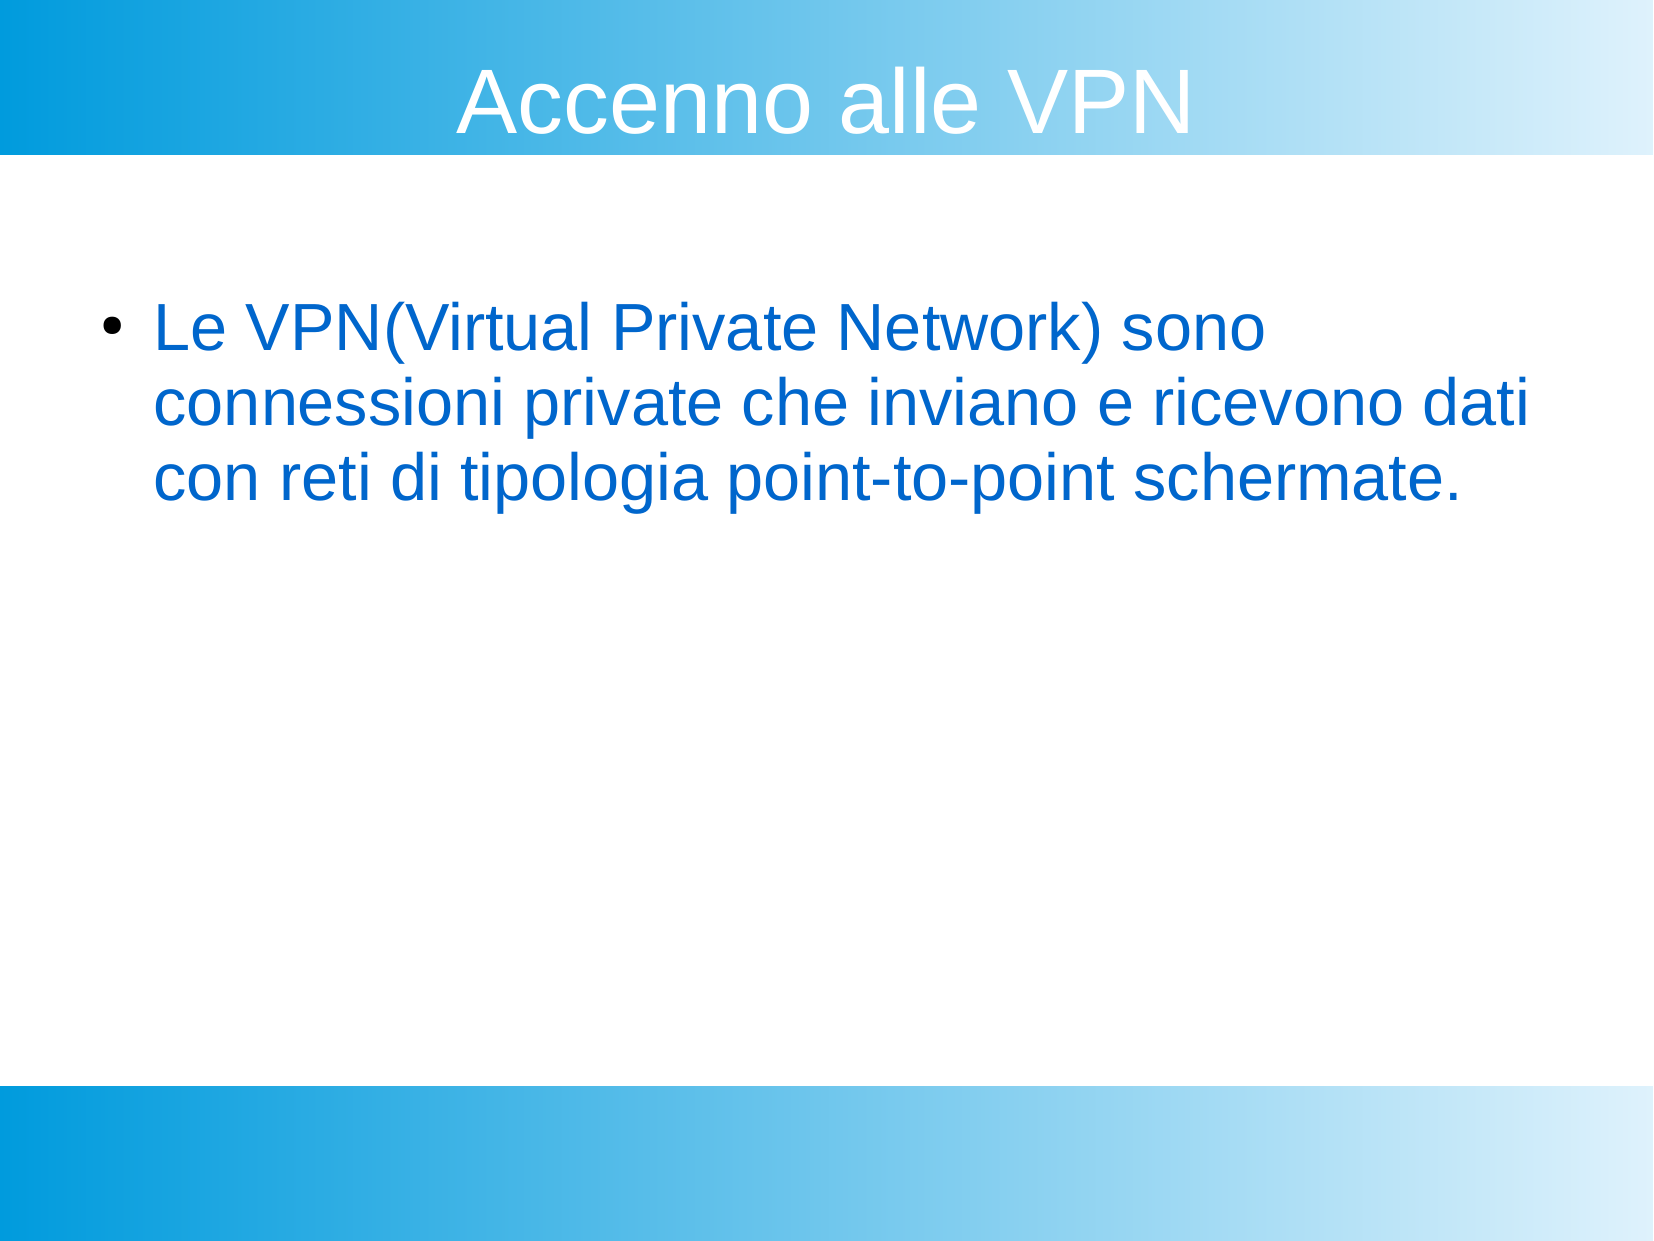

# Accenno alle VPN
Le VPN(Virtual Private Network) sono connessioni private che inviano e ricevono dati con reti di tipologia point-to-point schermate.